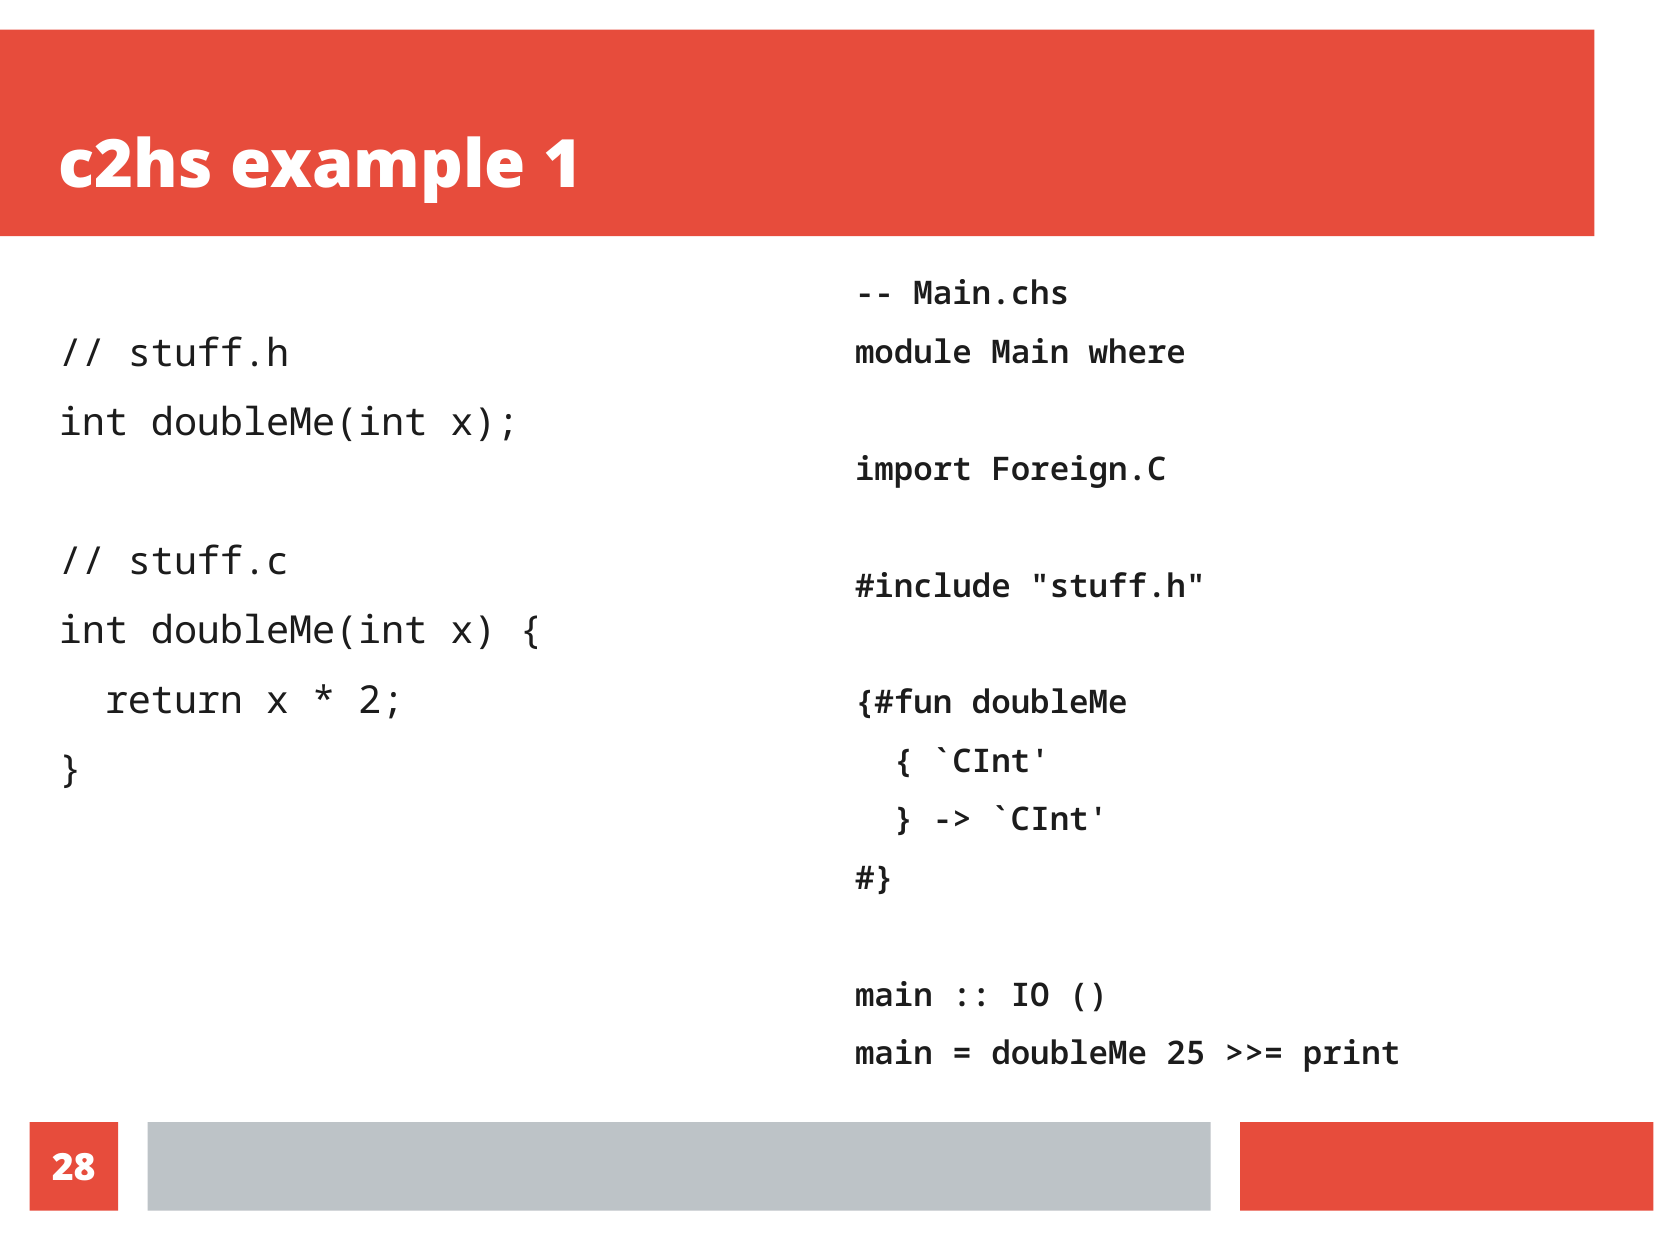

# c2hs example 1
-- Main.chs
module Main where
import Foreign.C
#include "stuff.h"
{#fun doubleMe
 { `CInt'
 } -> `CInt'
#}
main :: IO ()
main = doubleMe 25 >>= print
// stuff.h
int doubleMe(int x);
// stuff.c
int doubleMe(int x) {
 return x * 2;
}
28